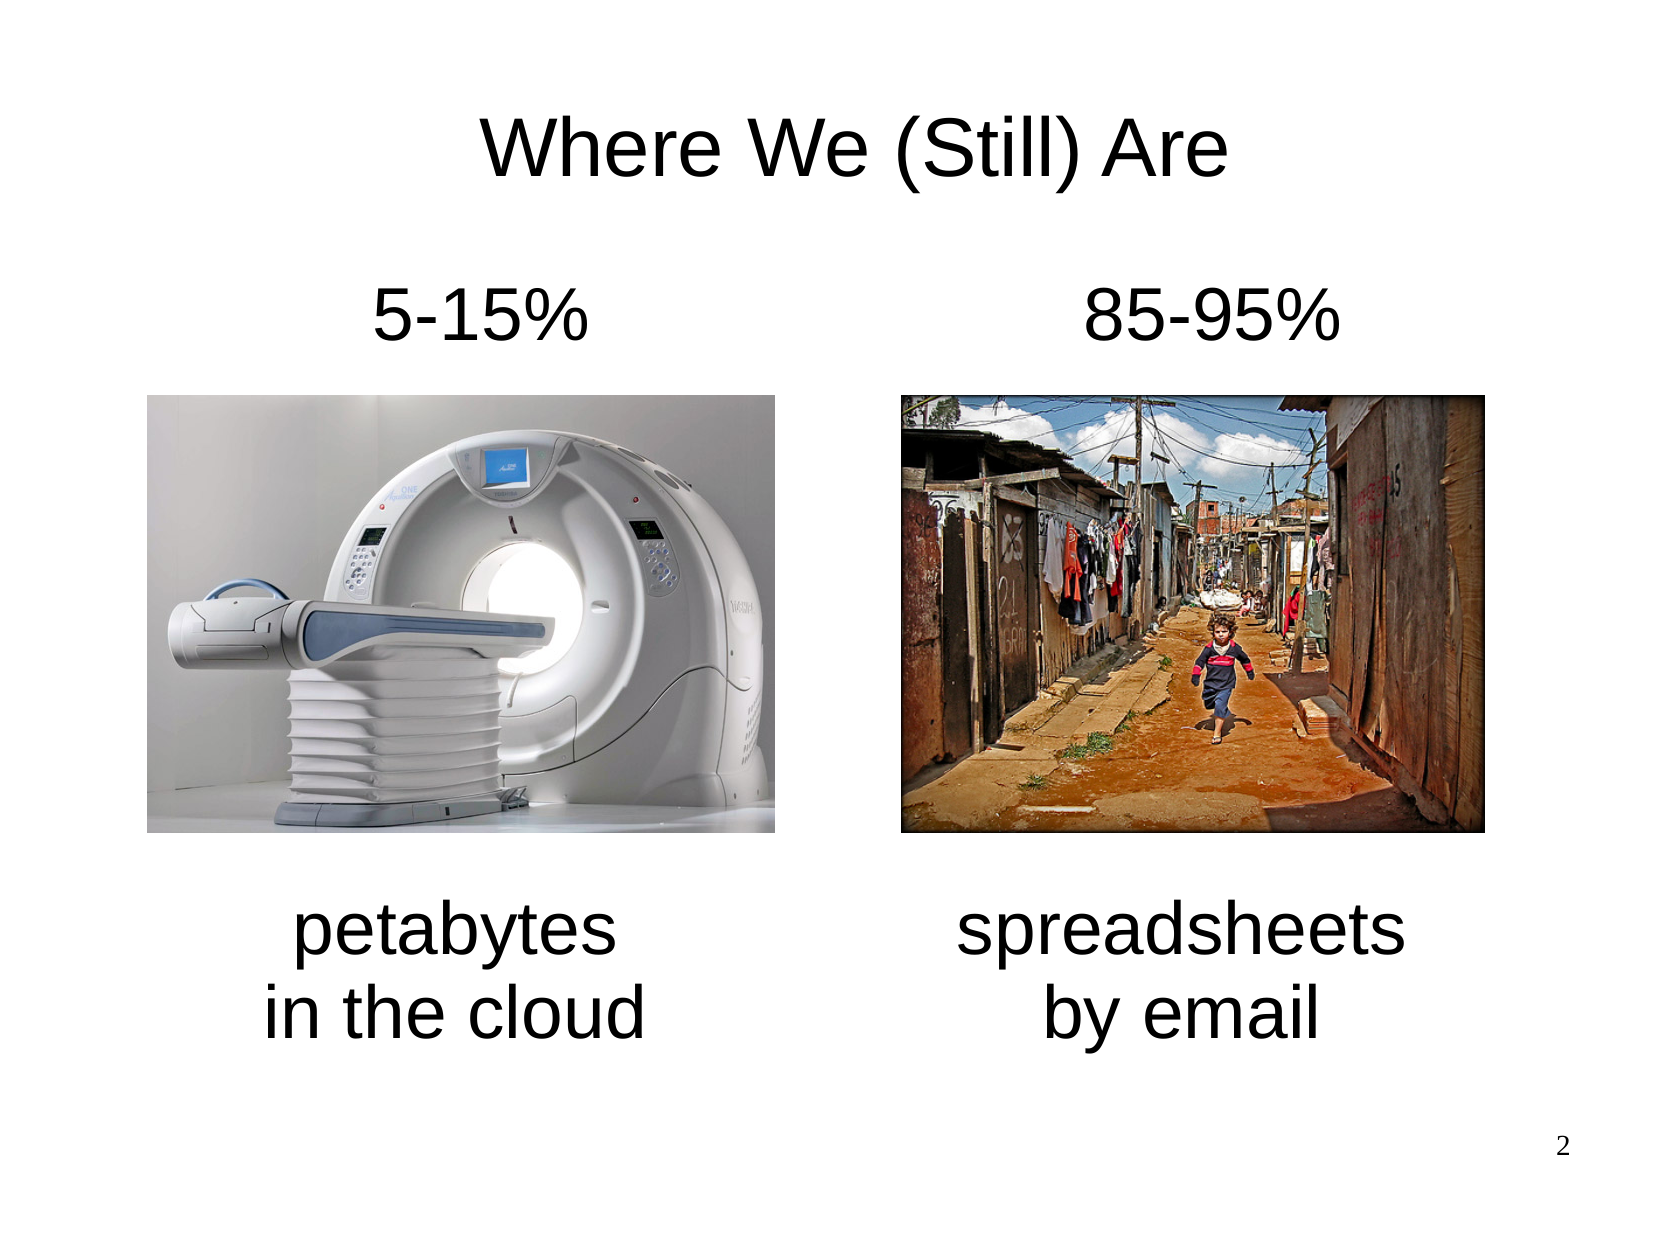

Where We (Still) Are
5-15%
85-95%
petabytes
in the cloud
spreadsheets
by email
2